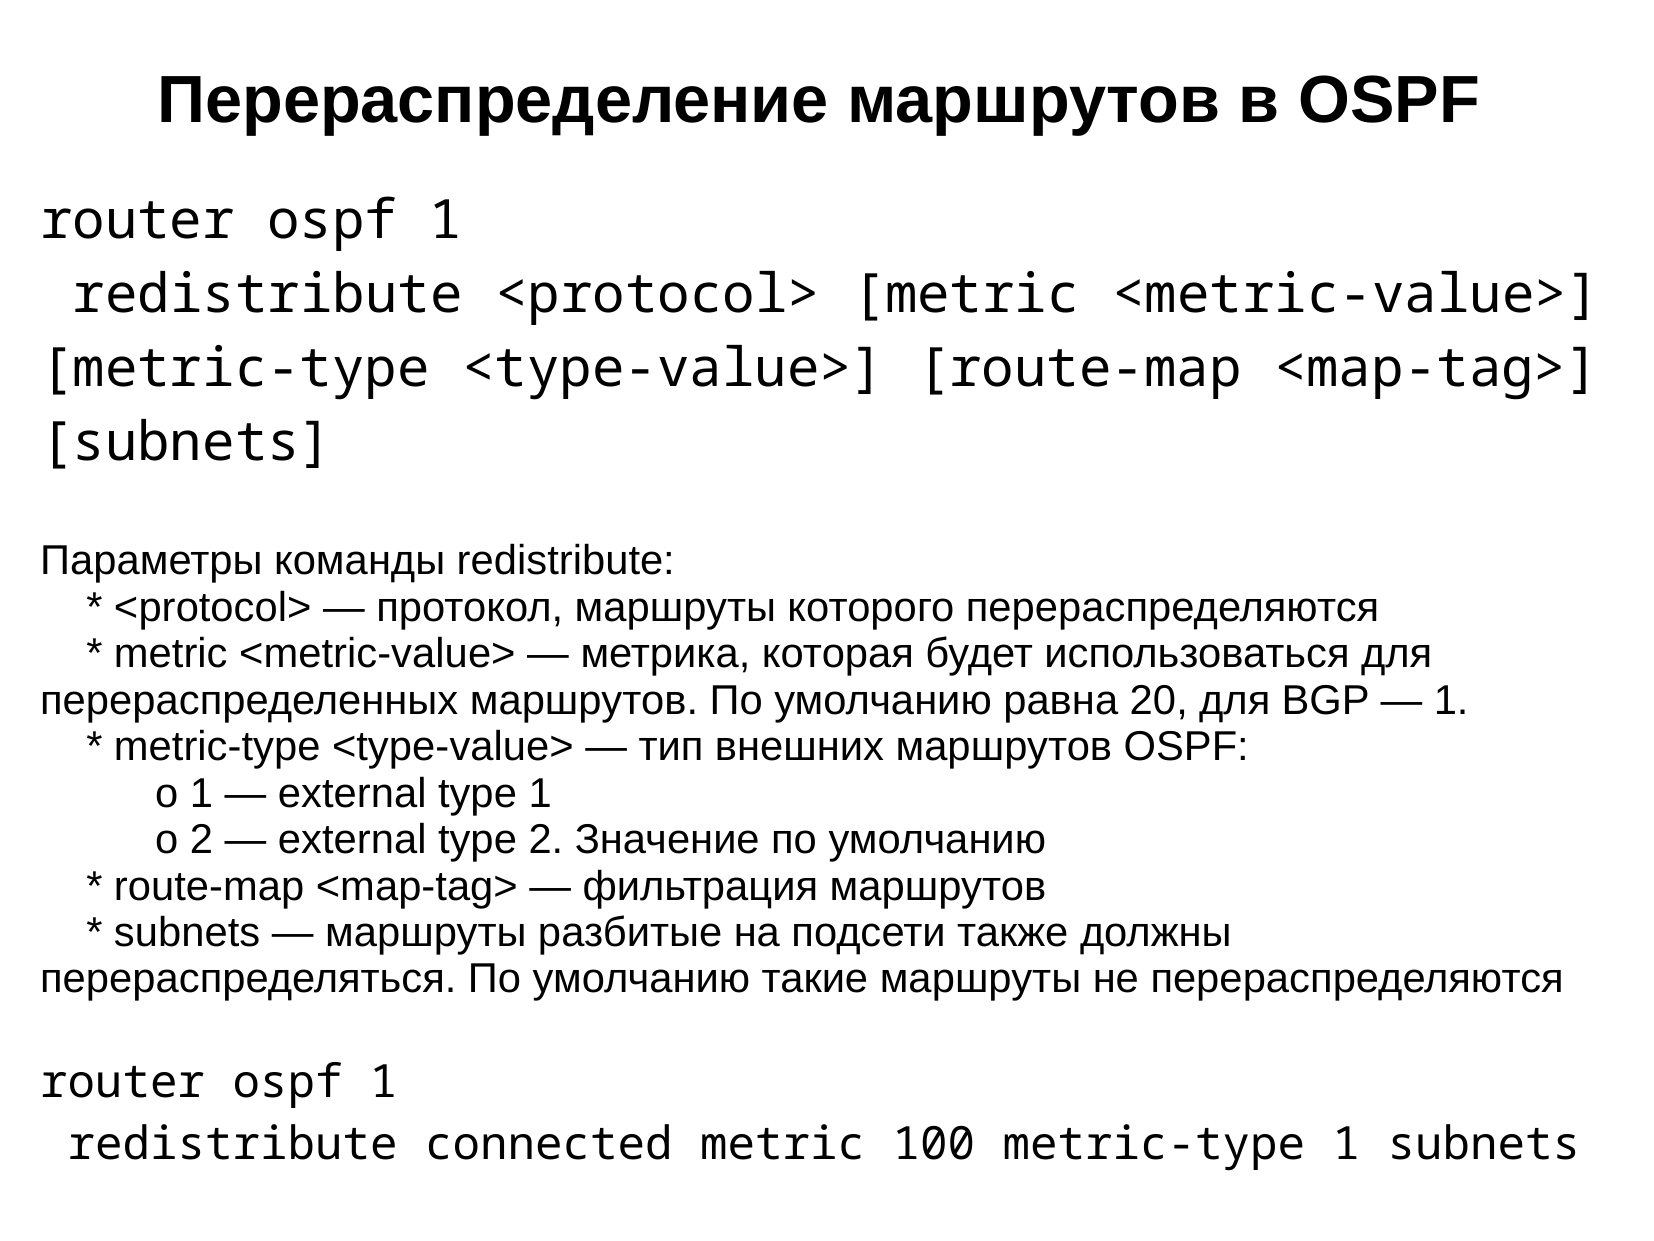

Перераспределение маршрутов в OSPF
# router ospf 1
 redistribute <protocol> [metric <metric-value>] [metric-type <type-value>] [route-map <map-tag>] [subnets]
Параметры команды redistribute:
 * <protocol> — протокол, маршруты которого перераспределяются
 * metric <metric-value> — метрика, которая будет использоваться для перераспределенных маршрутов. По умолчанию равна 20, для BGP — 1.
 * metric-type <type-value> — тип внешних маршрутов OSPF:
 o 1 — external type 1
 o 2 — external type 2. Значение по умолчанию
 * route-map <map-tag> — фильтрация маршрутов
 * subnets — маршруты разбитые на подсети также должны перераспределяться. По умолчанию такие маршруты не перераспределяются
router ospf 1
 redistribute connected metric 100 metric-type 1 subnets